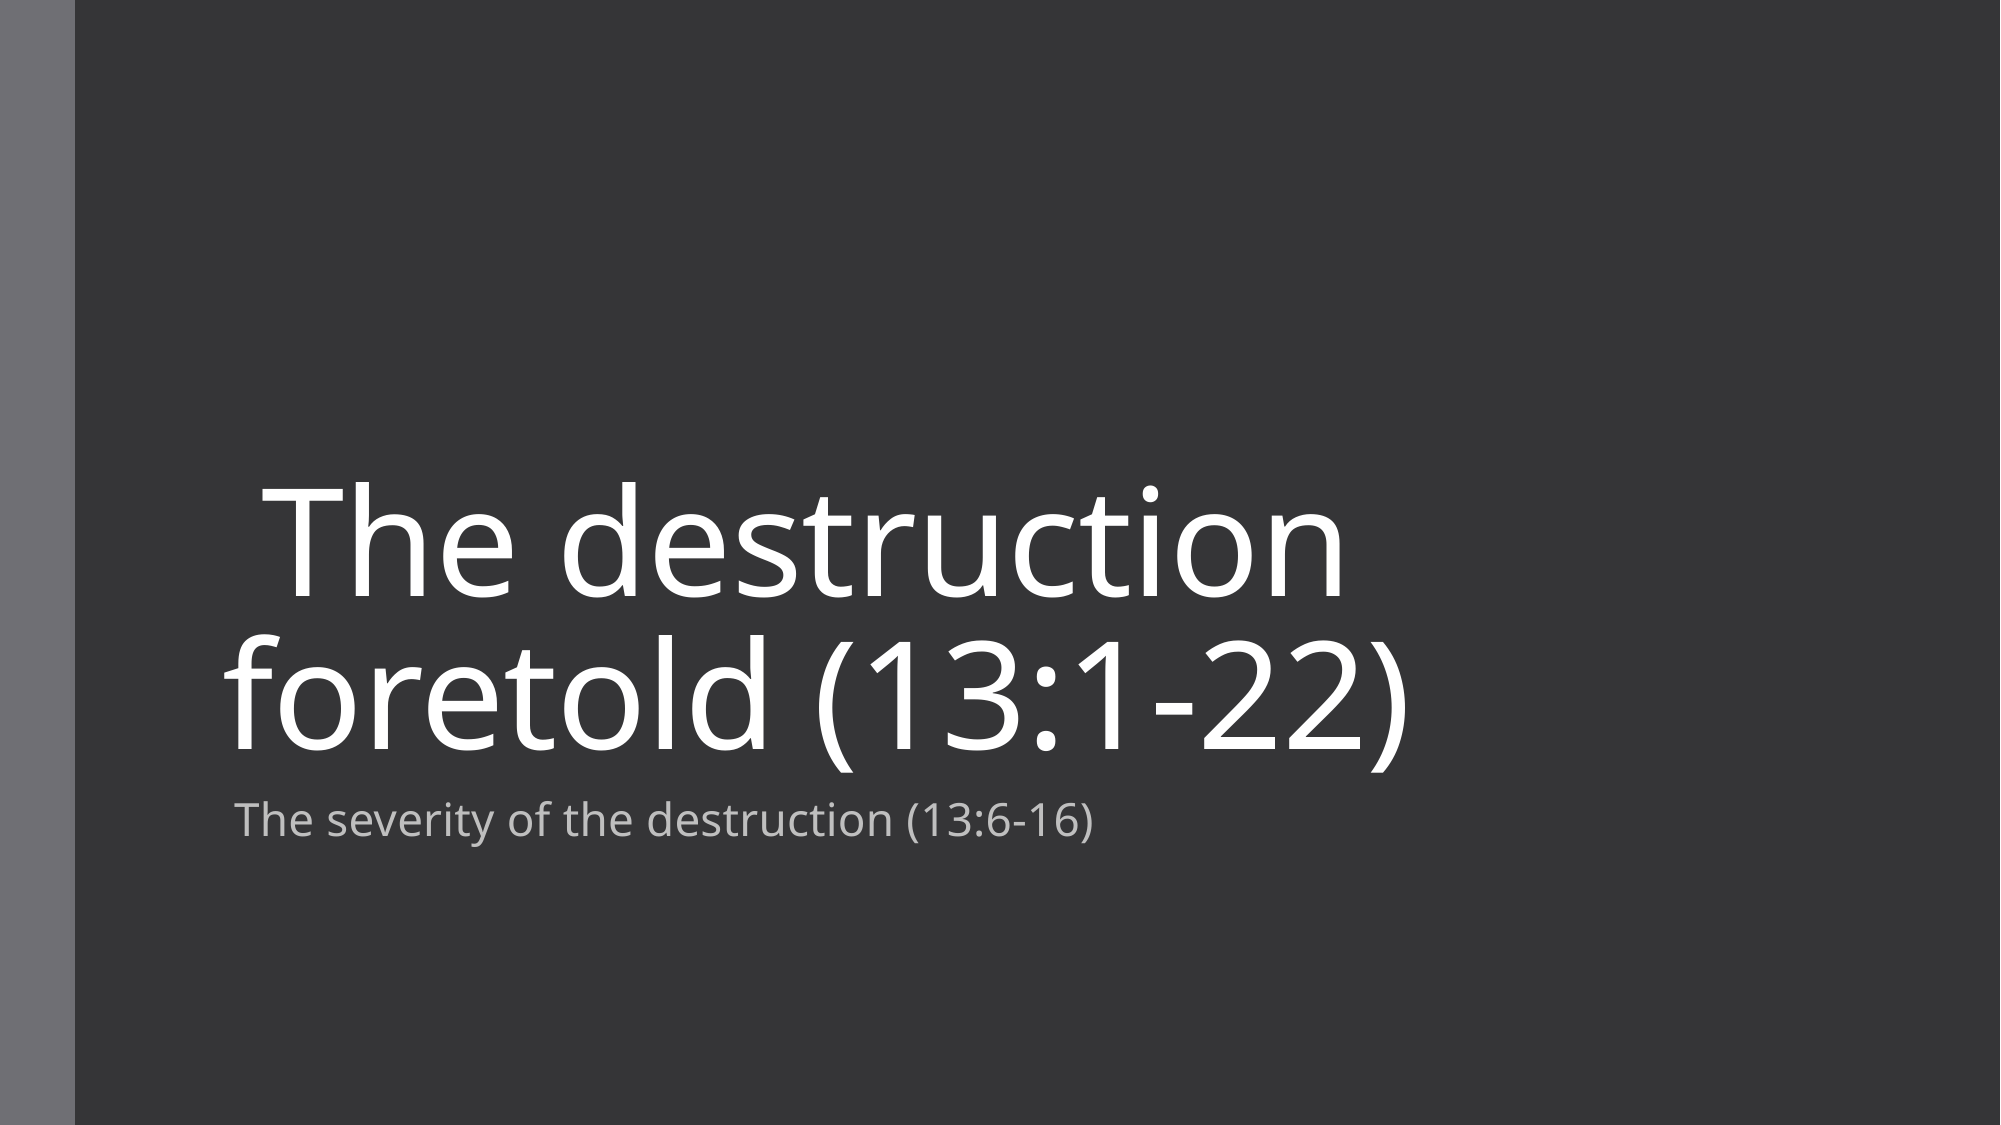

# The destruction foretold (13:1-22)
 The severity of the destruction (13:6-16)